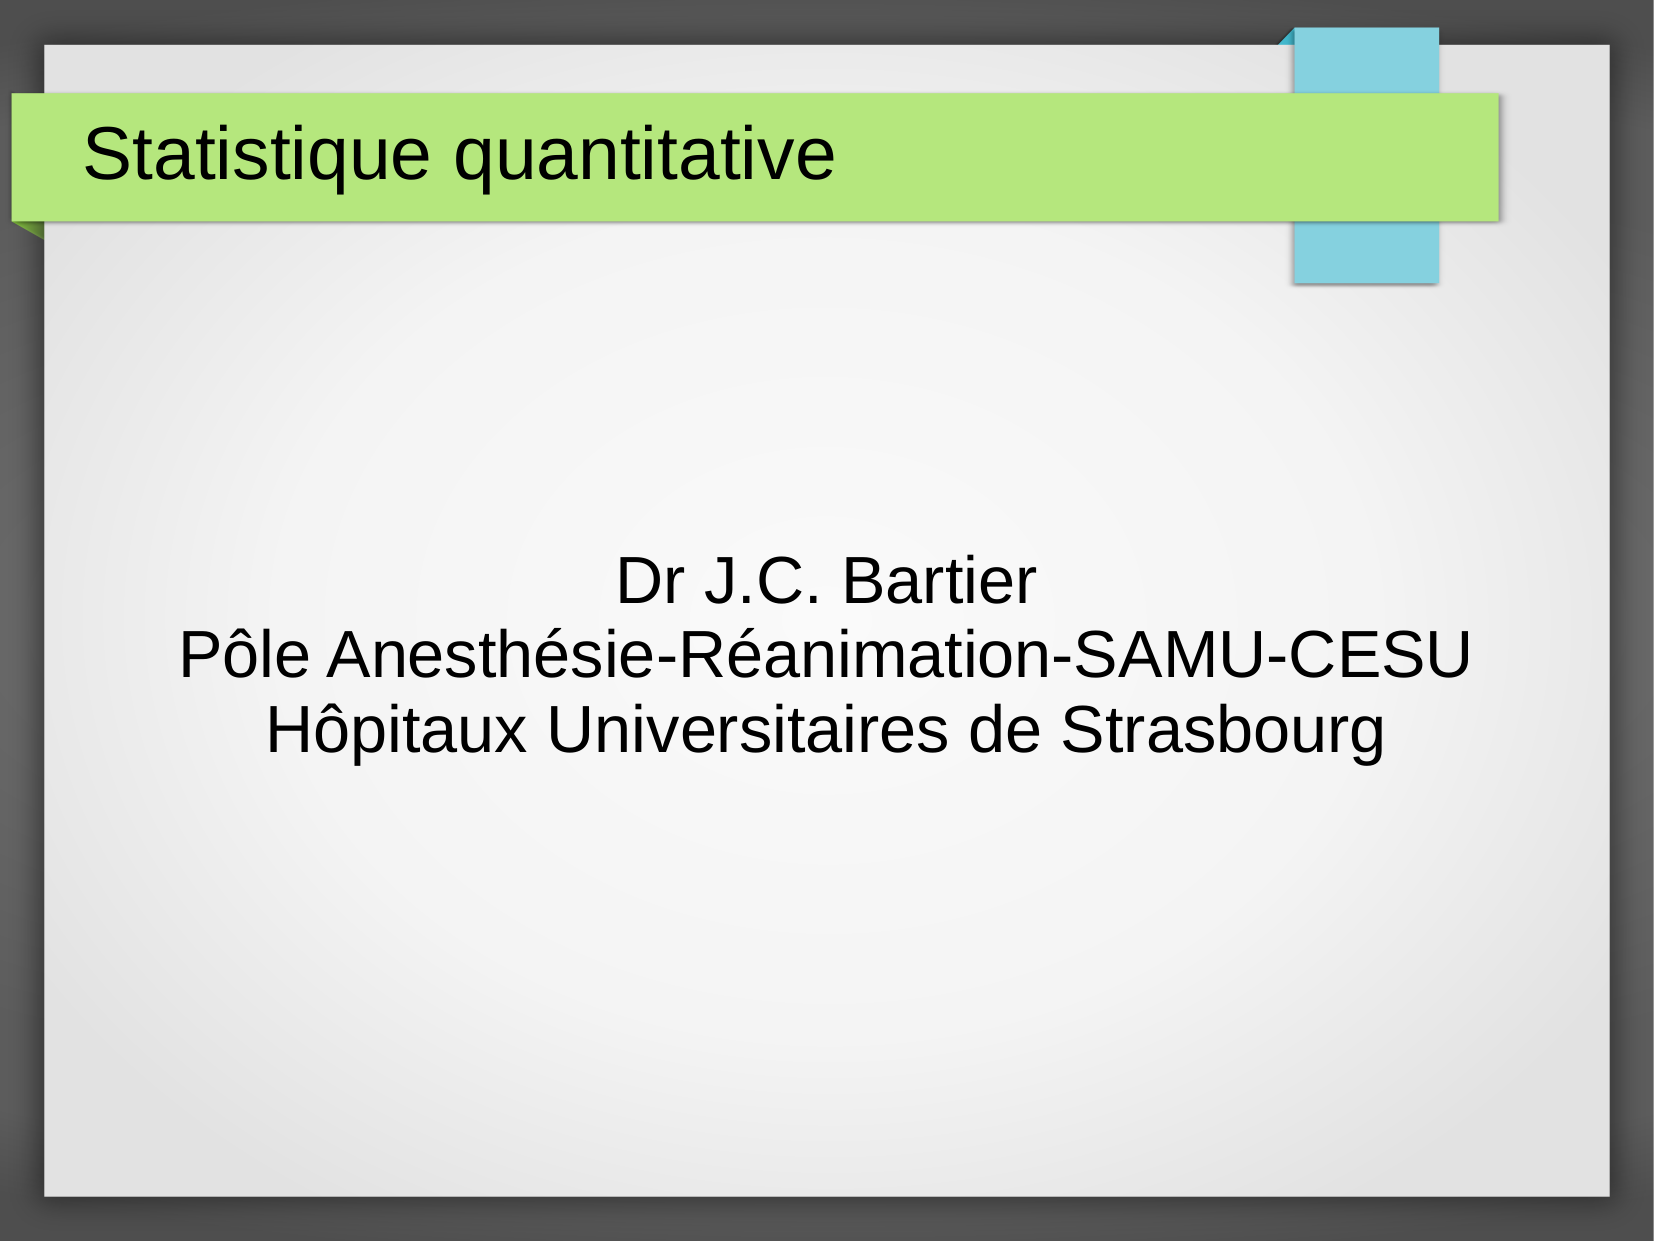

# Statistique quantitative
Dr J.C. Bartier
Pôle Anesthésie-Réanimation-SAMU-CESU
Hôpitaux Universitaires de Strasbourg